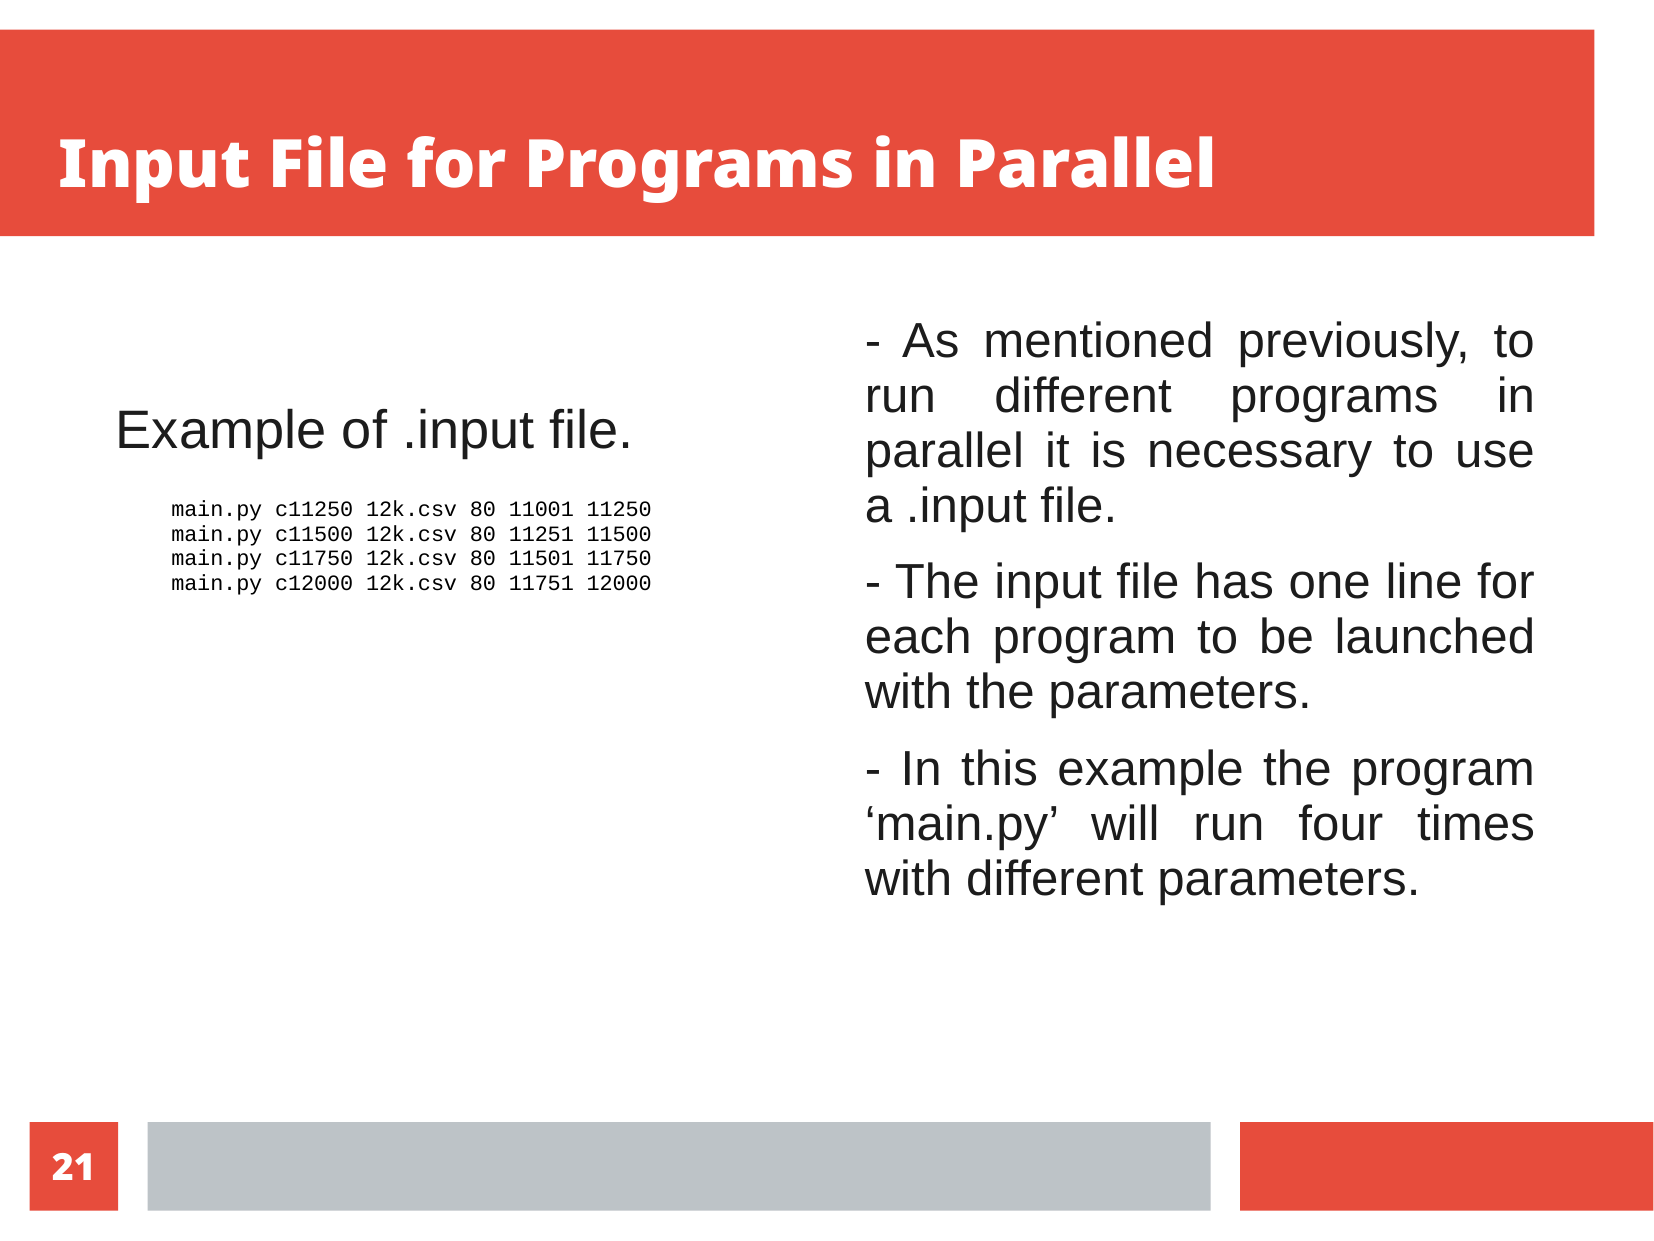

# Input File for Programs in Parallel
- As mentioned previously, to run different programs in parallel it is necessary to use a .input file.
- The input file has one line for each program to be launched with the parameters.
- In this example the program ‘main.py’ will run four times with different parameters.
Example of .input file.
main.py c11250 12k.csv 80 11001 11250
main.py c11500 12k.csv 80 11251 11500
main.py c11750 12k.csv 80 11501 11750
main.py c12000 12k.csv 80 11751 12000
21